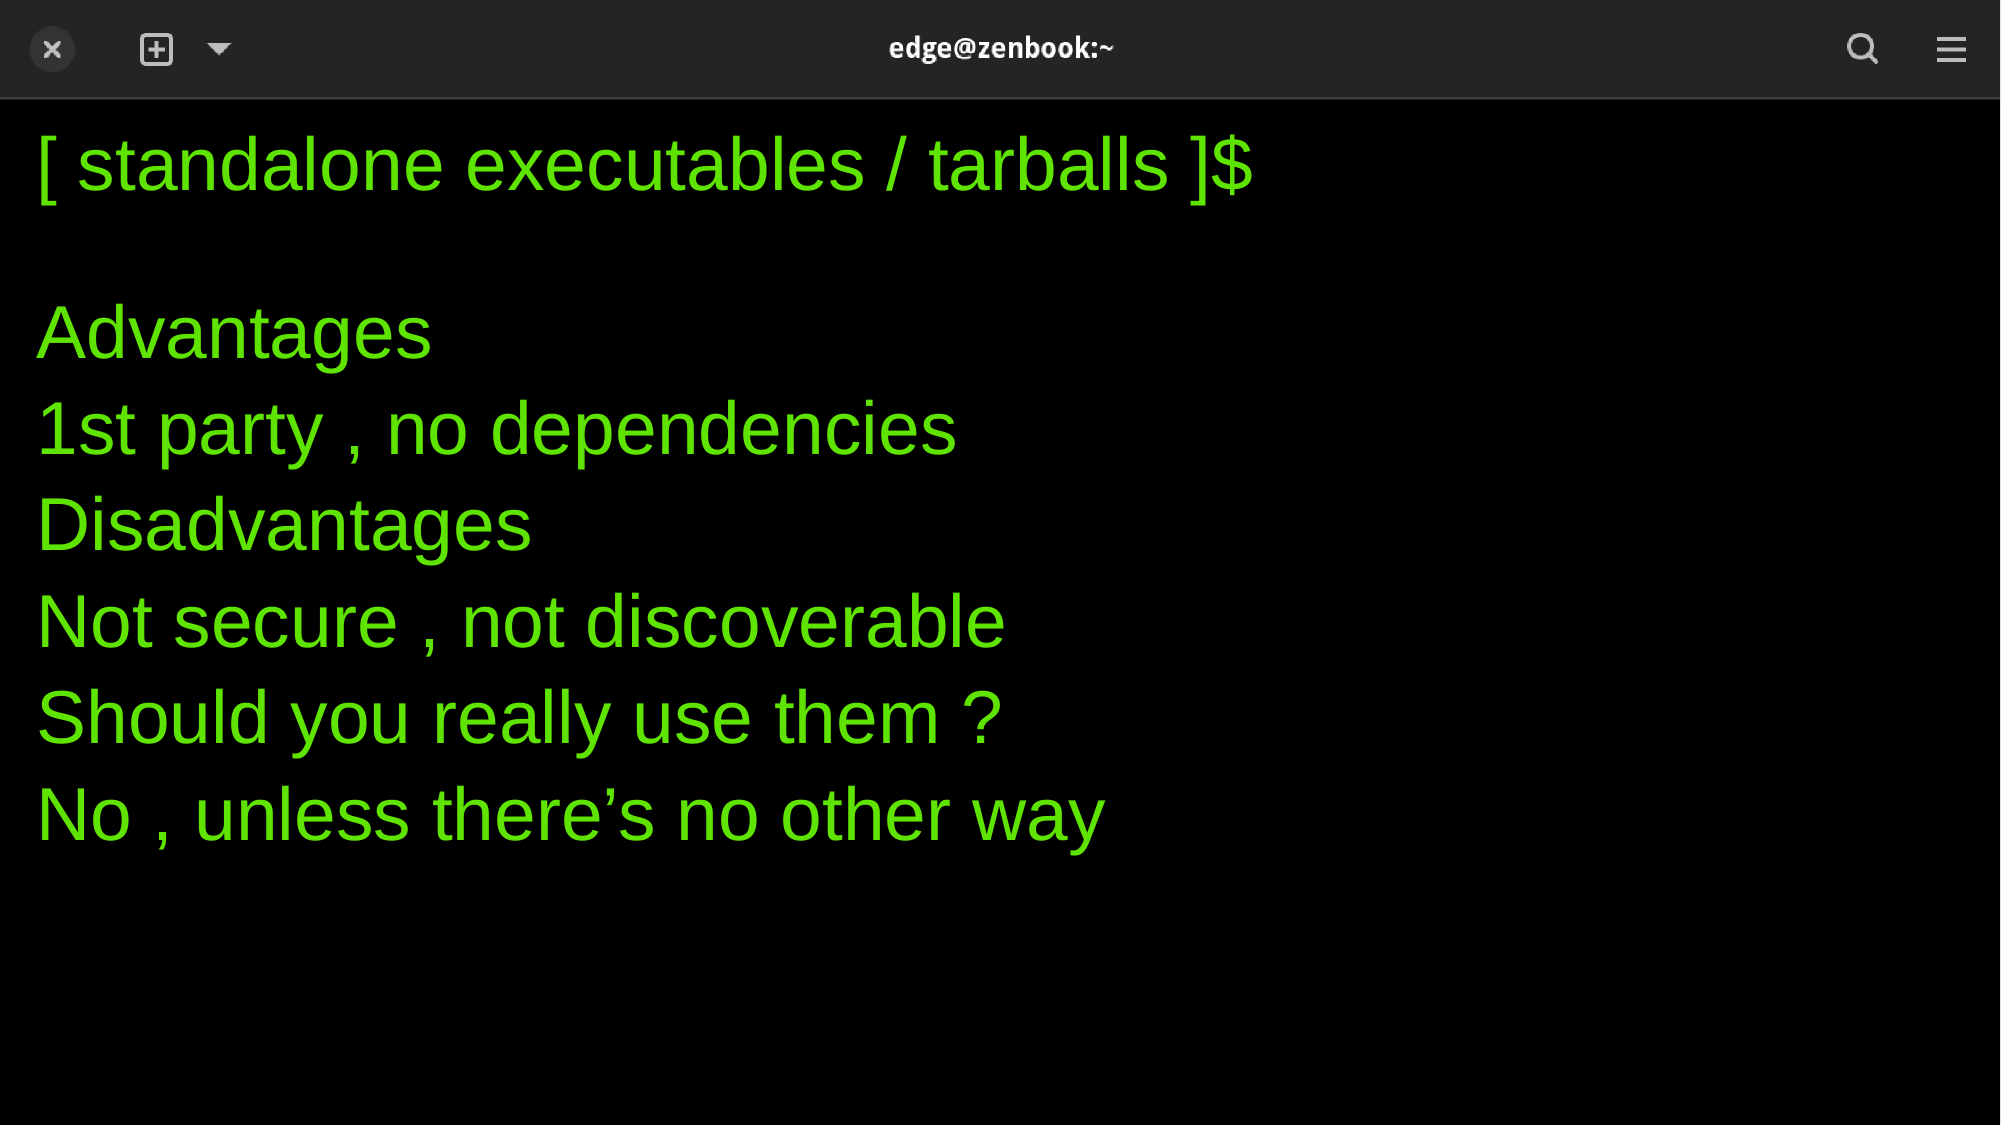

# [ standalone executables / tarballs ]$
Advantages
1st party , no dependencies
Disadvantages
Not secure , not discoverable
Should you really use them ?
No , unless there’s no other way